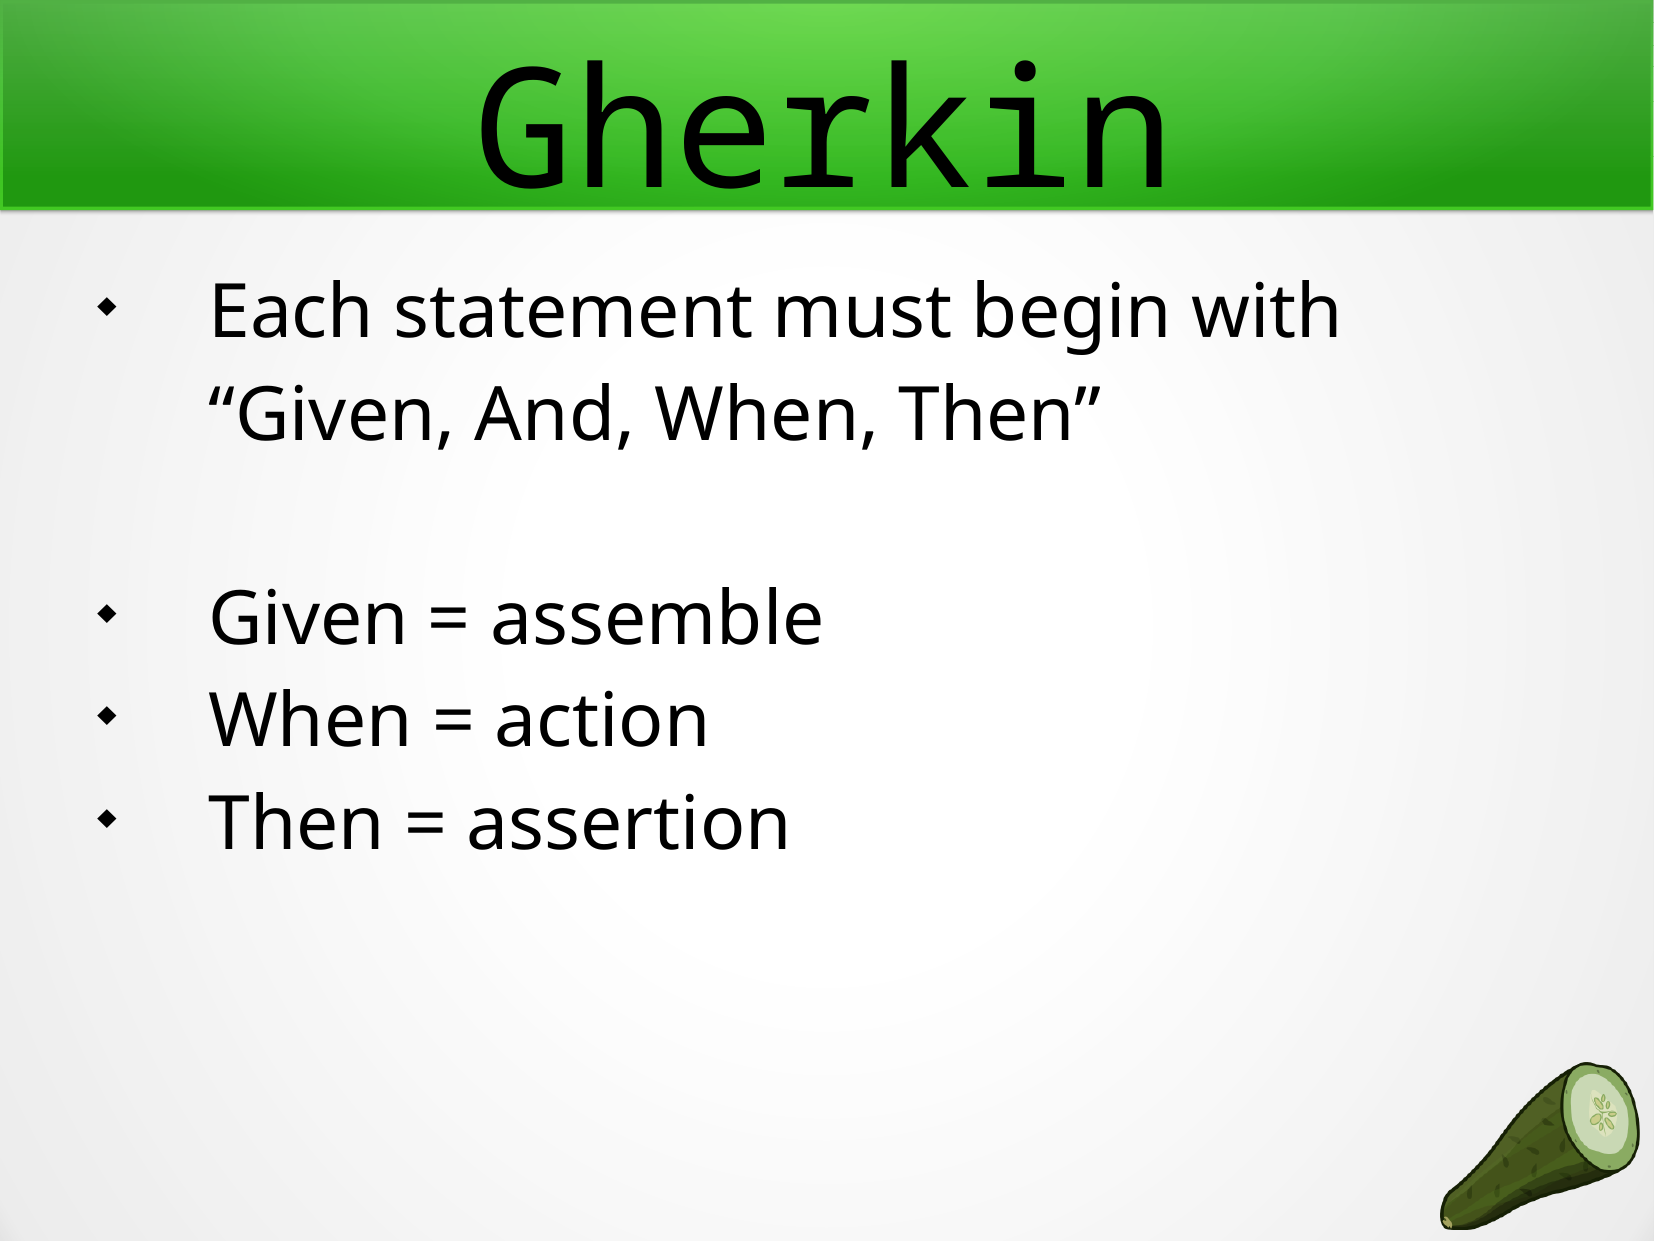

Gherkin
Each statement must begin with “Given, And, When, Then”
Given = assemble
When = action
Then = assertion